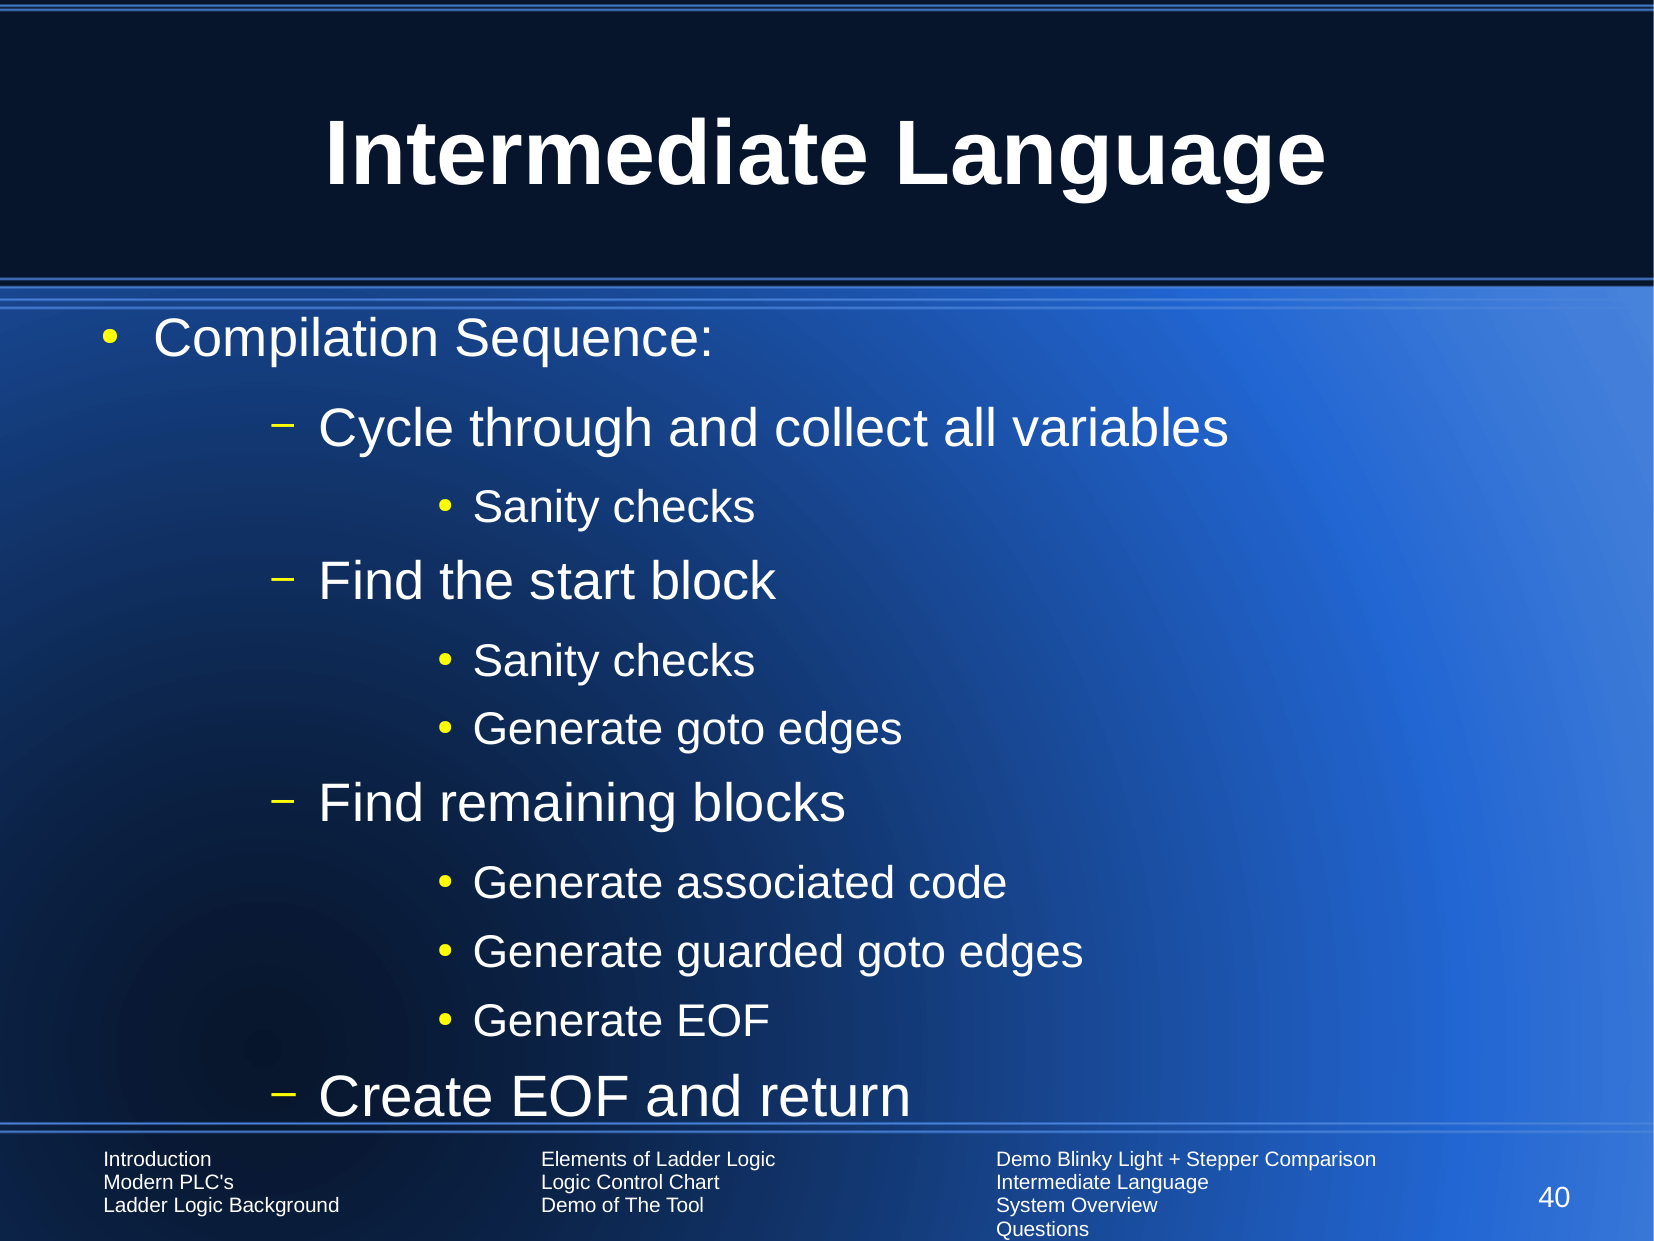

# Intermediate Language
Compilation Sequence:
Cycle through and collect all variables
Sanity checks
Find the start block
Sanity checks
Generate goto edges
Find remaining blocks
Generate associated code
Generate guarded goto edges
Generate EOF
Create EOF and return
40